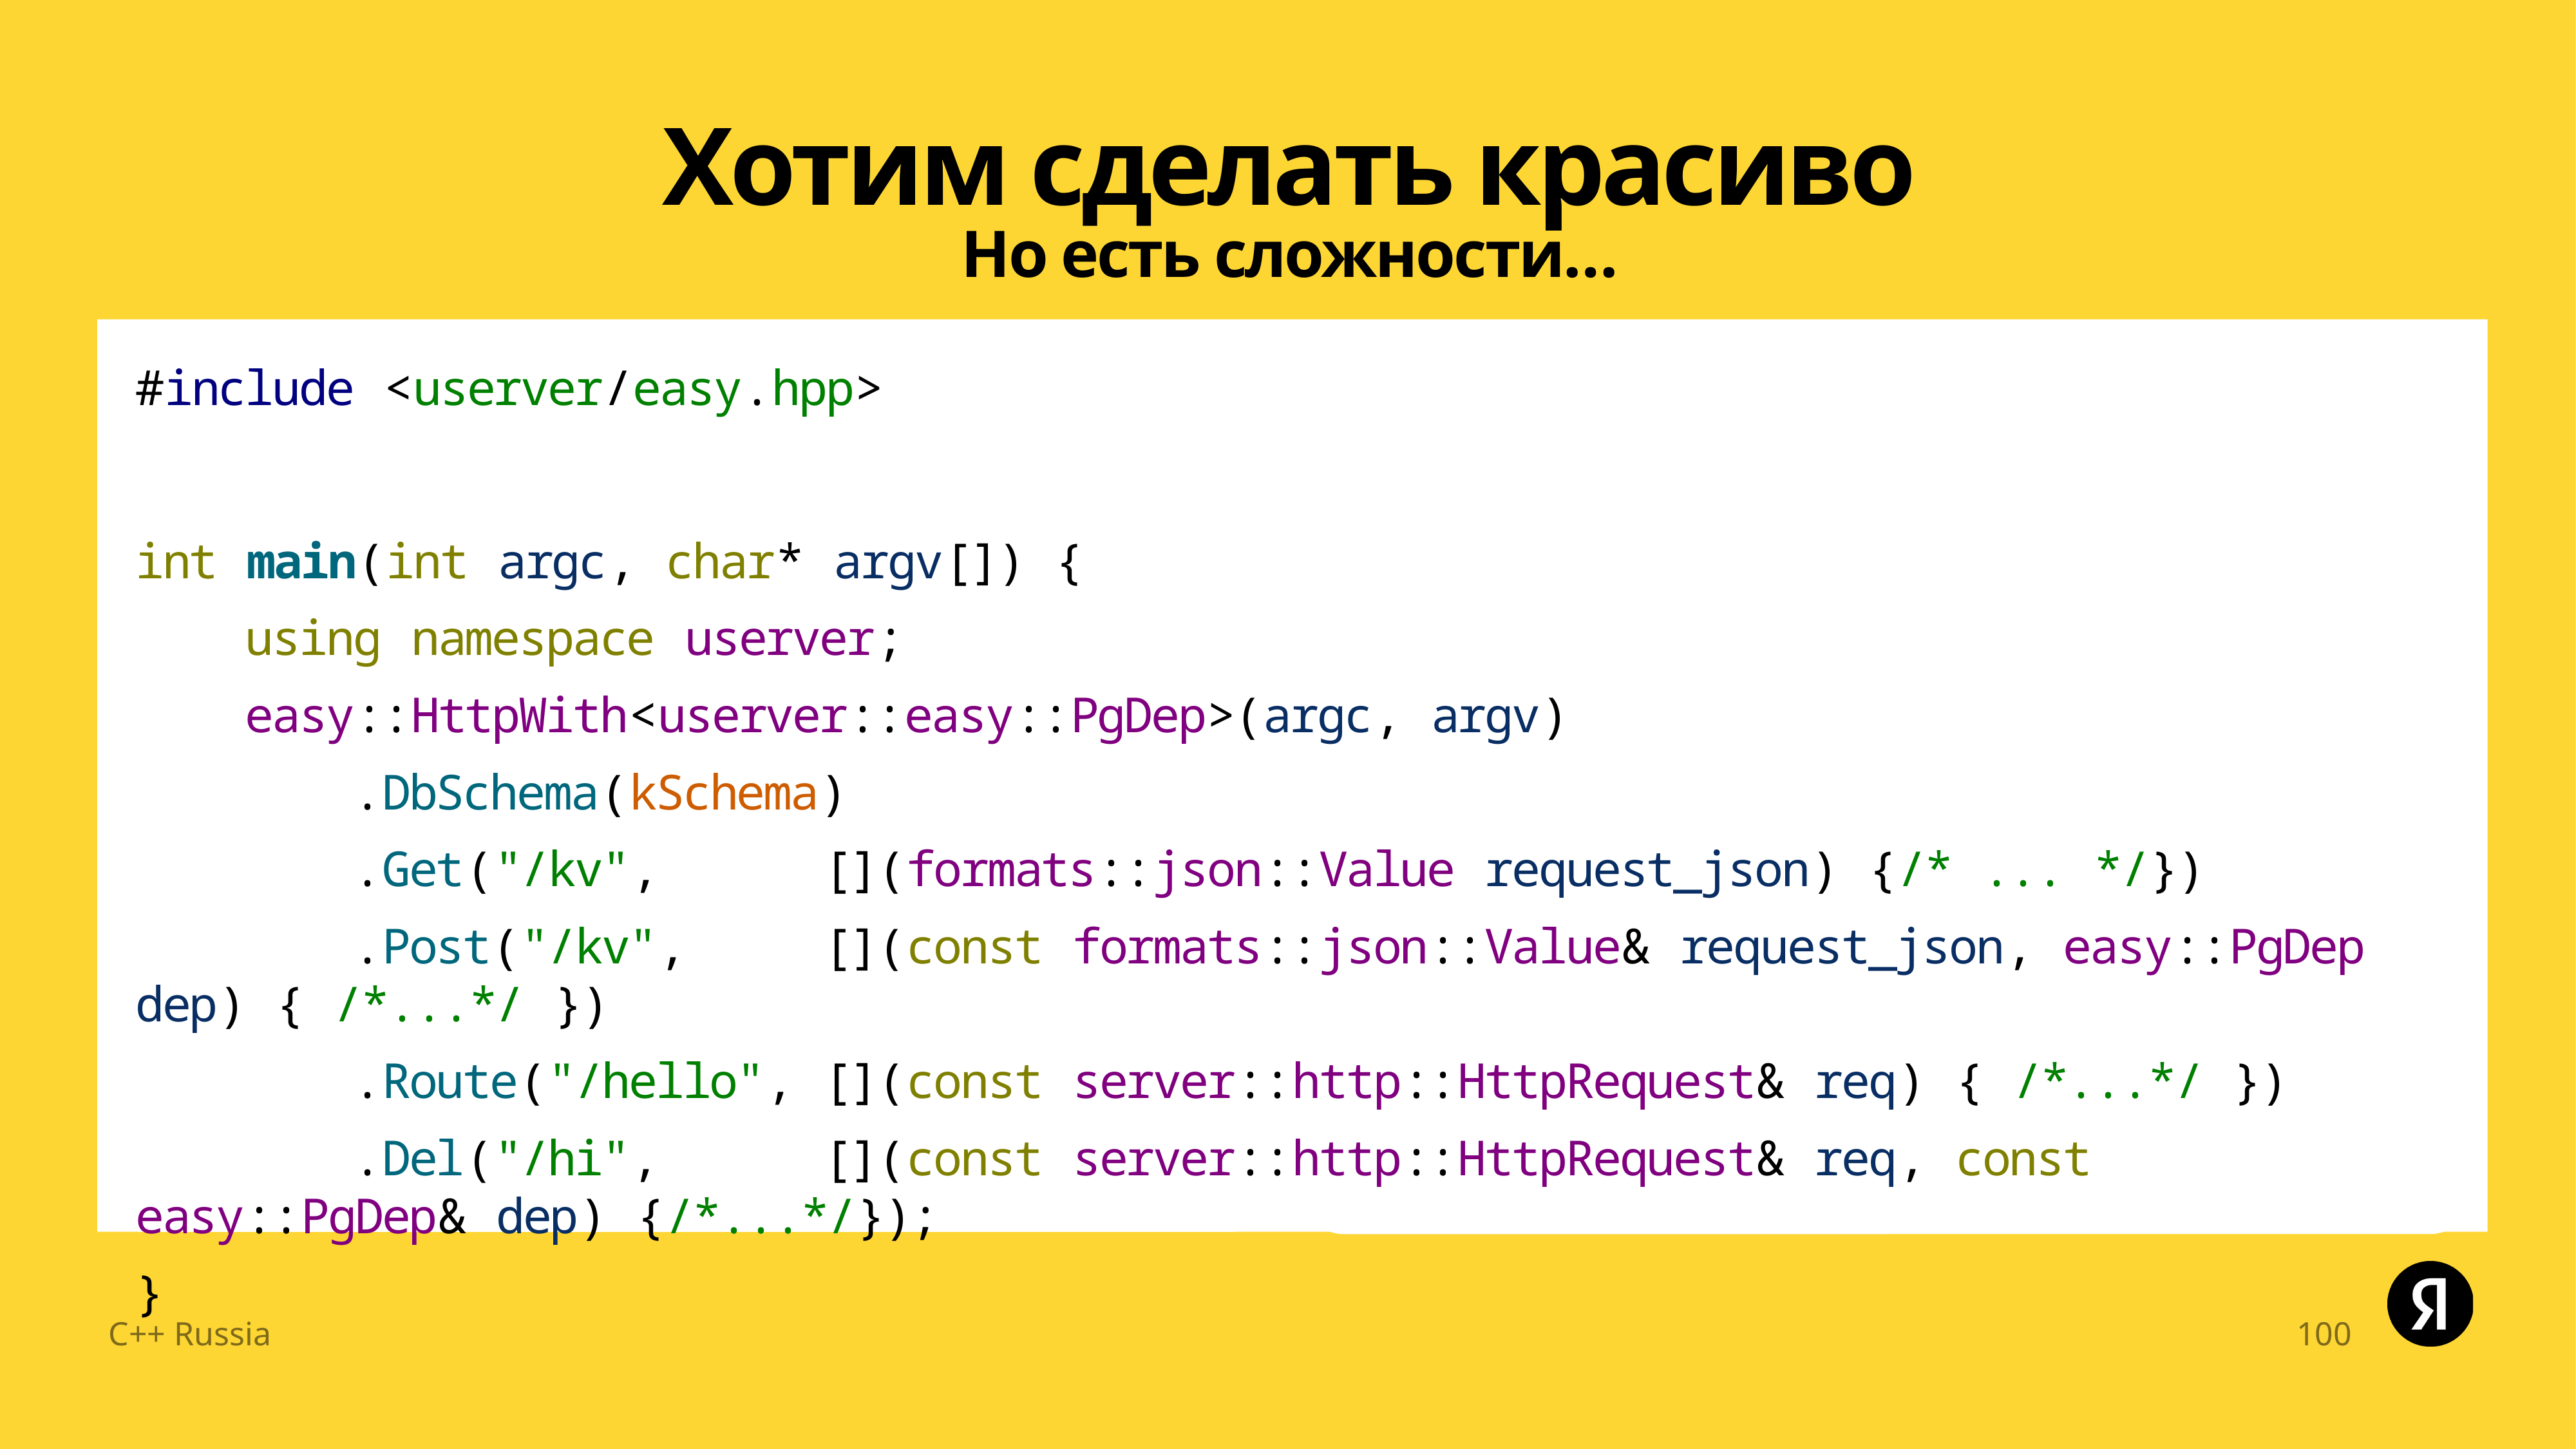

Хотим сделать красиво
Но есть сложности…
#include <userver/easy.hpp>
int main(int argc, char* argv[]) {
 using namespace userver;
 easy::HttpWith<userver::easy::PgDep>(argc, argv)
 .DbSchema(kSchema)
 .Get("/kv", [](formats::json::Value request_json) {/* ... */})
 .Post("/kv", [](const formats::json::Value& request_json, easy::PgDep dep) { /*...*/ })
 .Route("/hello", [](const server::http::HttpRequest& req) { /*...*/ })
 .Del("/hi", [](const server::http::HttpRequest& req, const easy::PgDep& dep) {/*...*/});
}
01
02
# Недостаточно корутин в пуле — тратится много CPU на выделения и освобождения памяти
Избыток корутин в пуле — тратится оперативная память
03
04
C++ Russia
Ручная настройка пулов — боль и страдание
В зависимости от приложения нужны разные размеры пулов — требуется ручная настройка
100